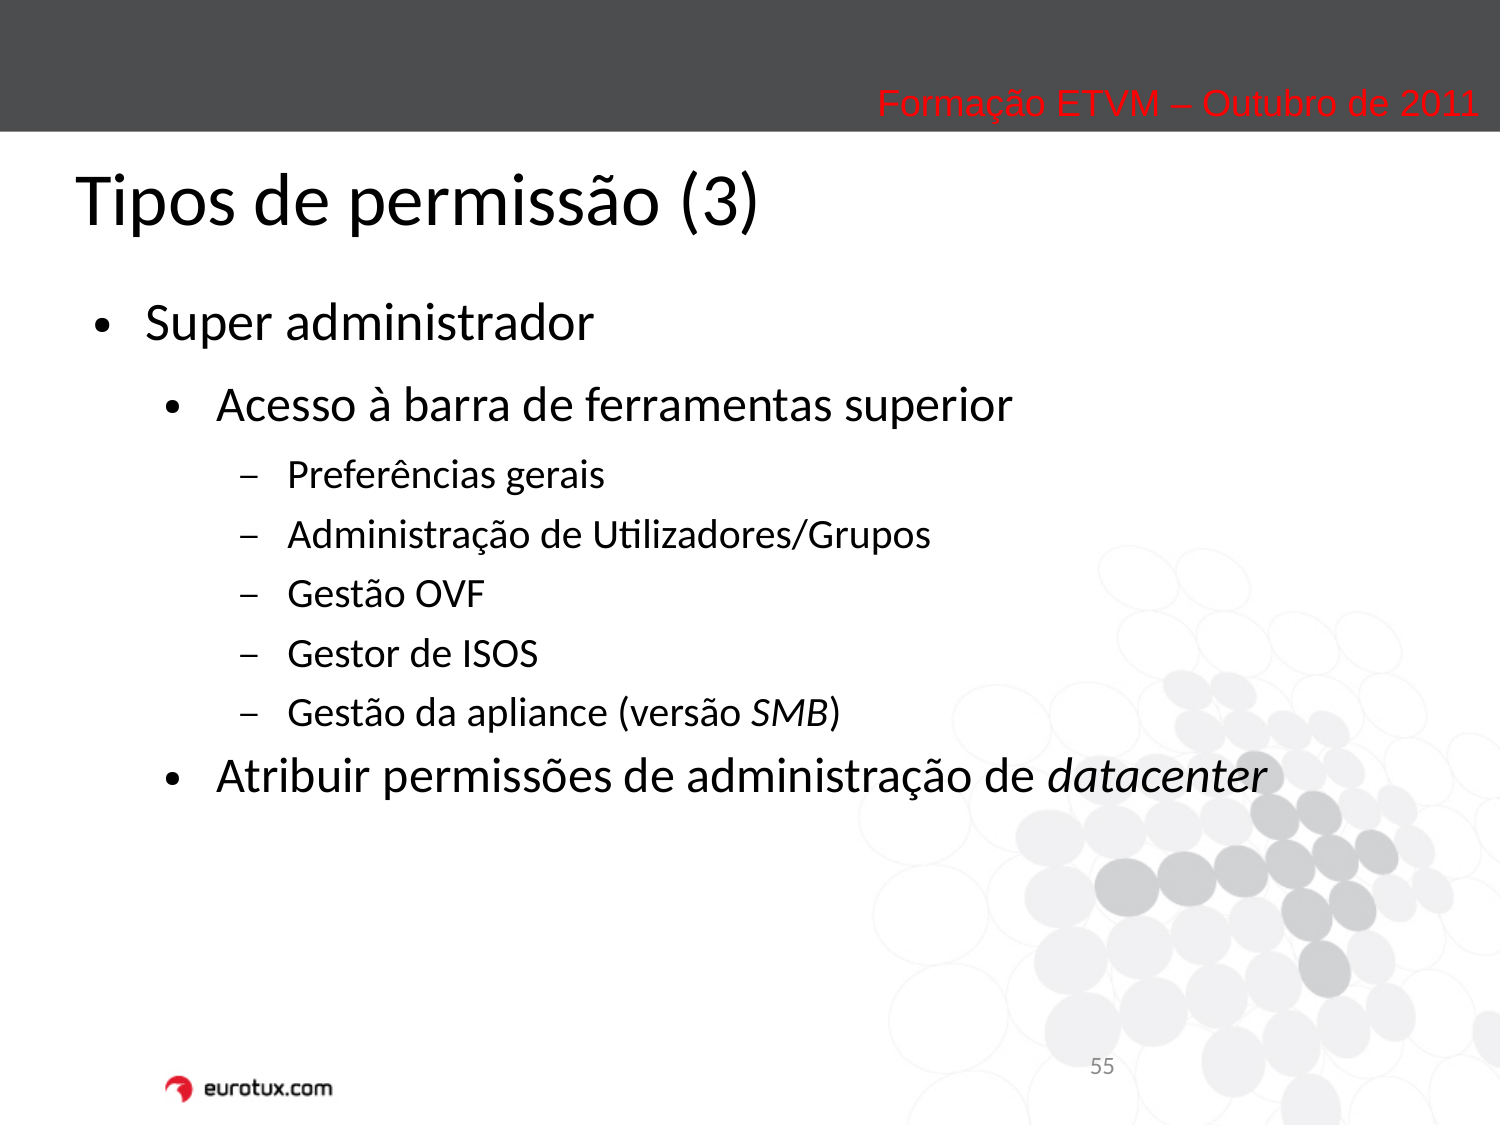

# Tipos de permissão (3)
Super administrador
Acesso à barra de ferramentas superior
Preferências gerais
Administração de Utilizadores/Grupos
Gestão OVF
Gestor de ISOS
Gestão da apliance (versão SMB)
Atribuir permissões de administração de datacenter
55